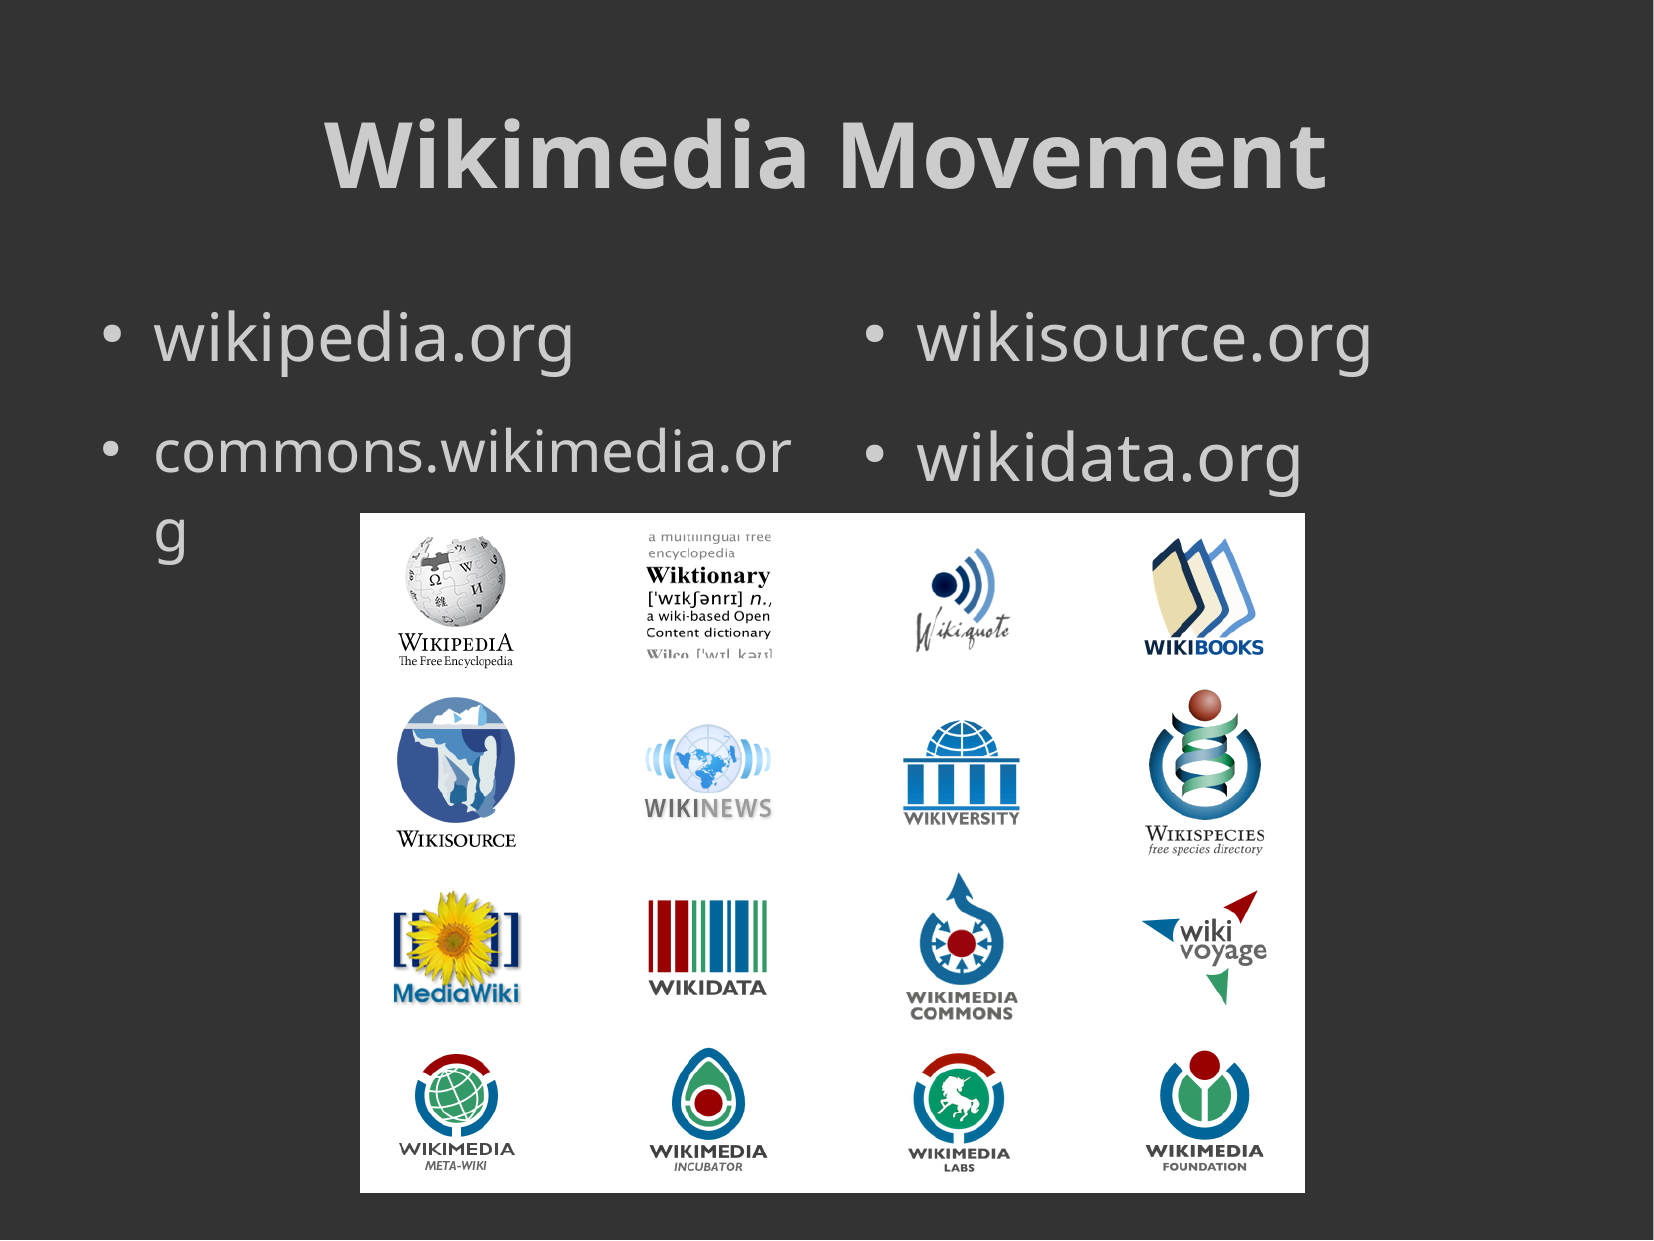

# Wikimedia Movement
wikipedia.org
commons.wikimedia.org
wikisource.org
wikidata.org